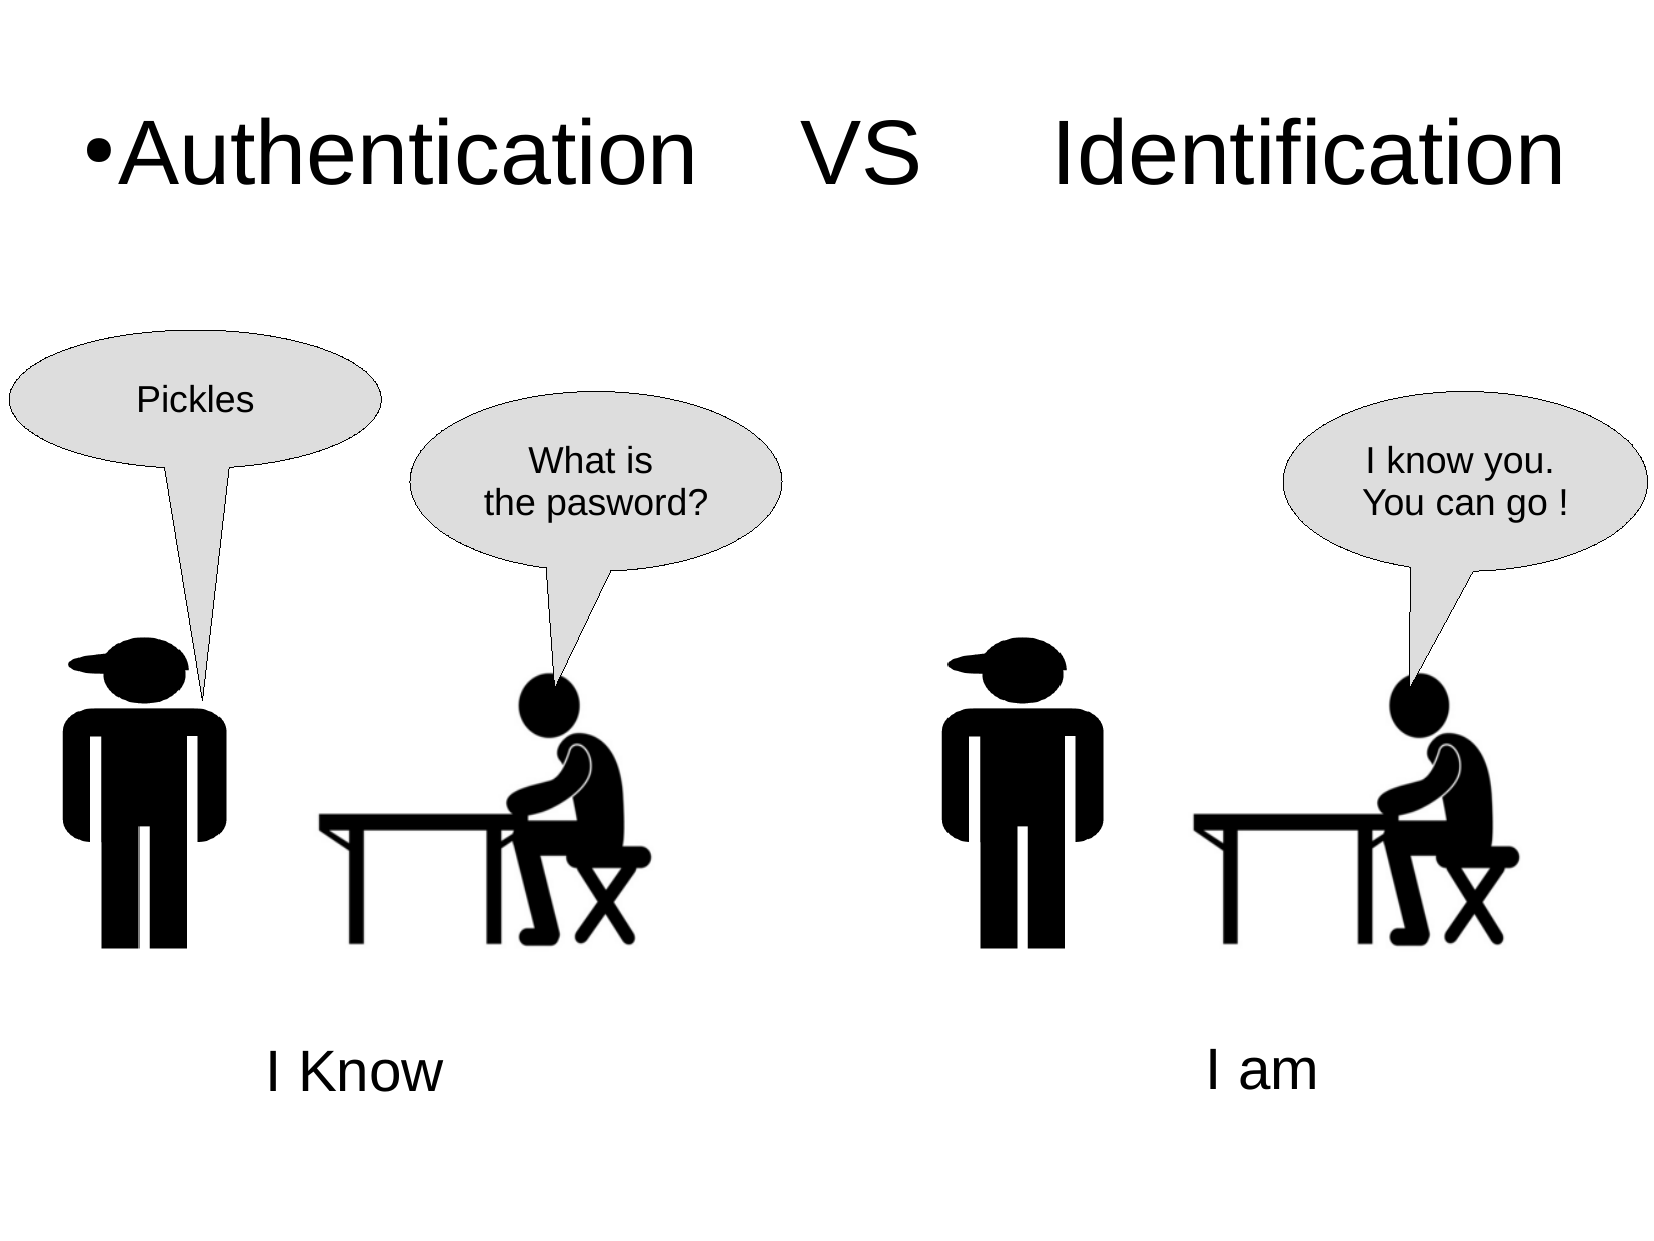

# Authentication VS Identification
Pickles
What is the pasword ?
What is
the pasword?
I know you.
You can go !
I Know
I am